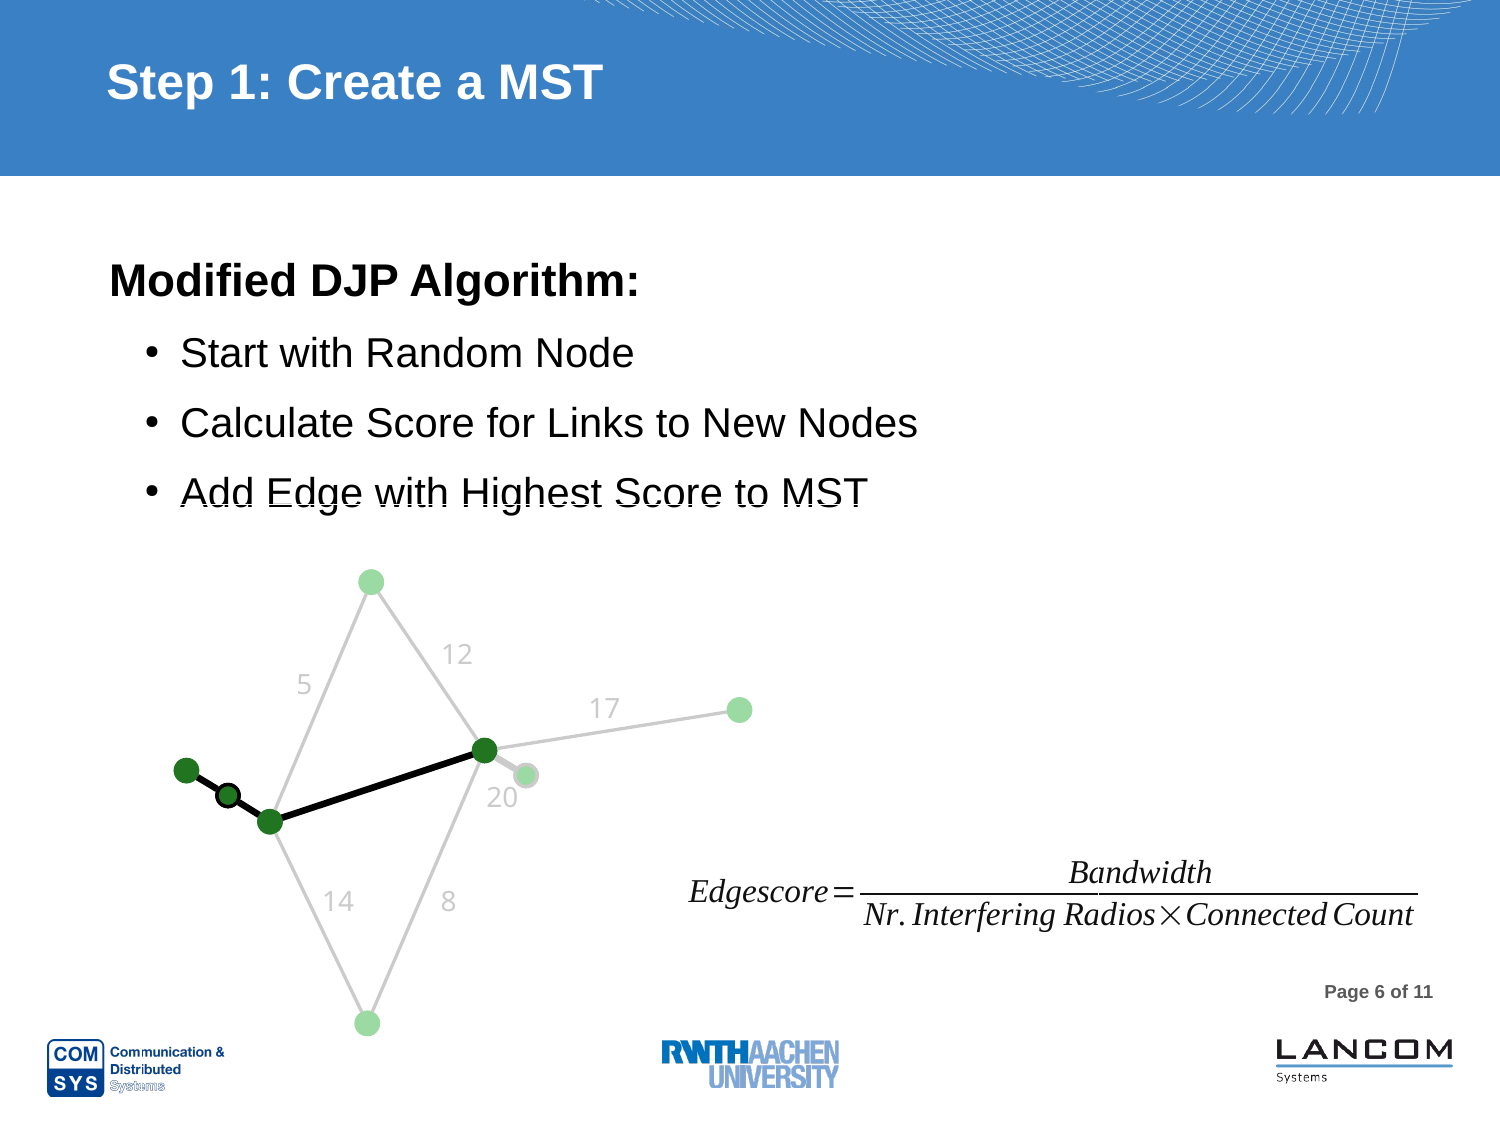

# Step 1: Create a MST
Modified DJP Algorithm:
Start with Random Node
Calculate Score for Links to New Nodes
Add Edge with Highest Score to MST